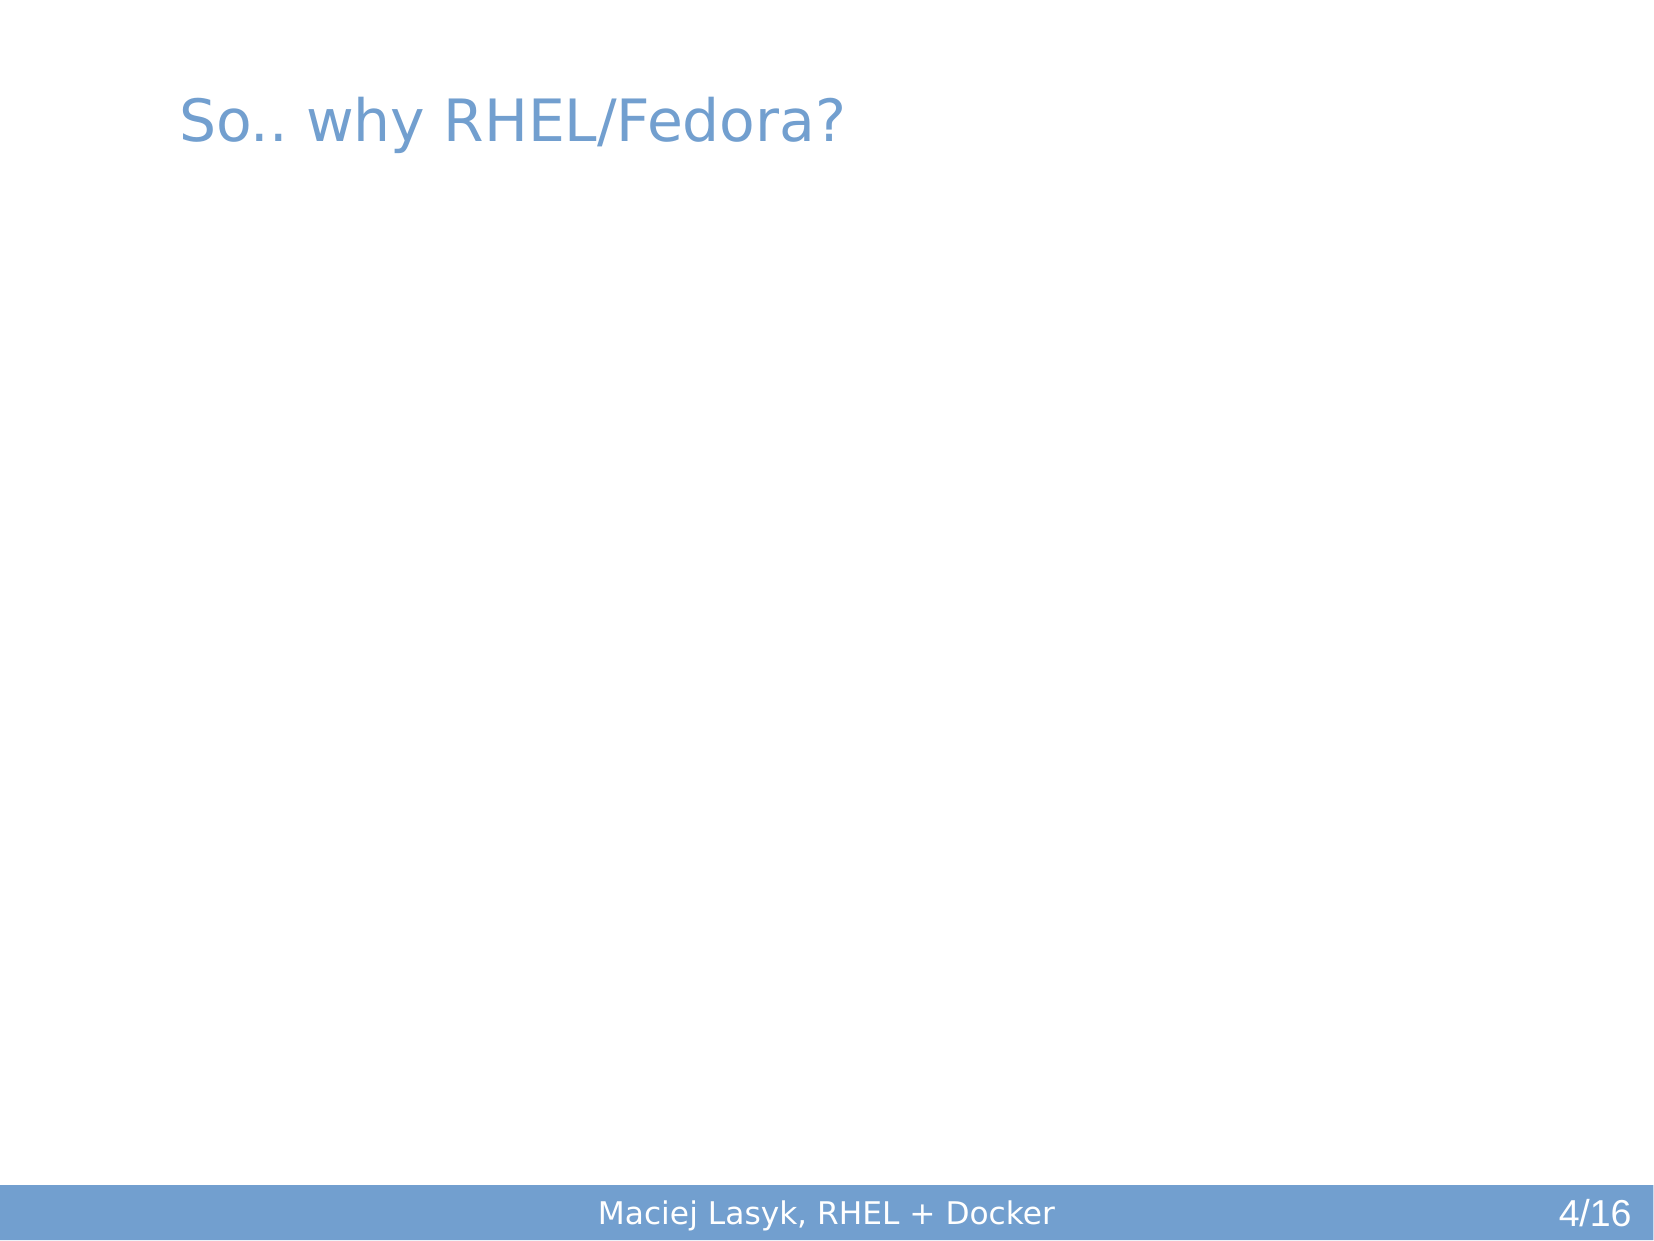

So.. why RHEL/Fedora?
 4/16
Maciej Lasyk, RHEL + Docker